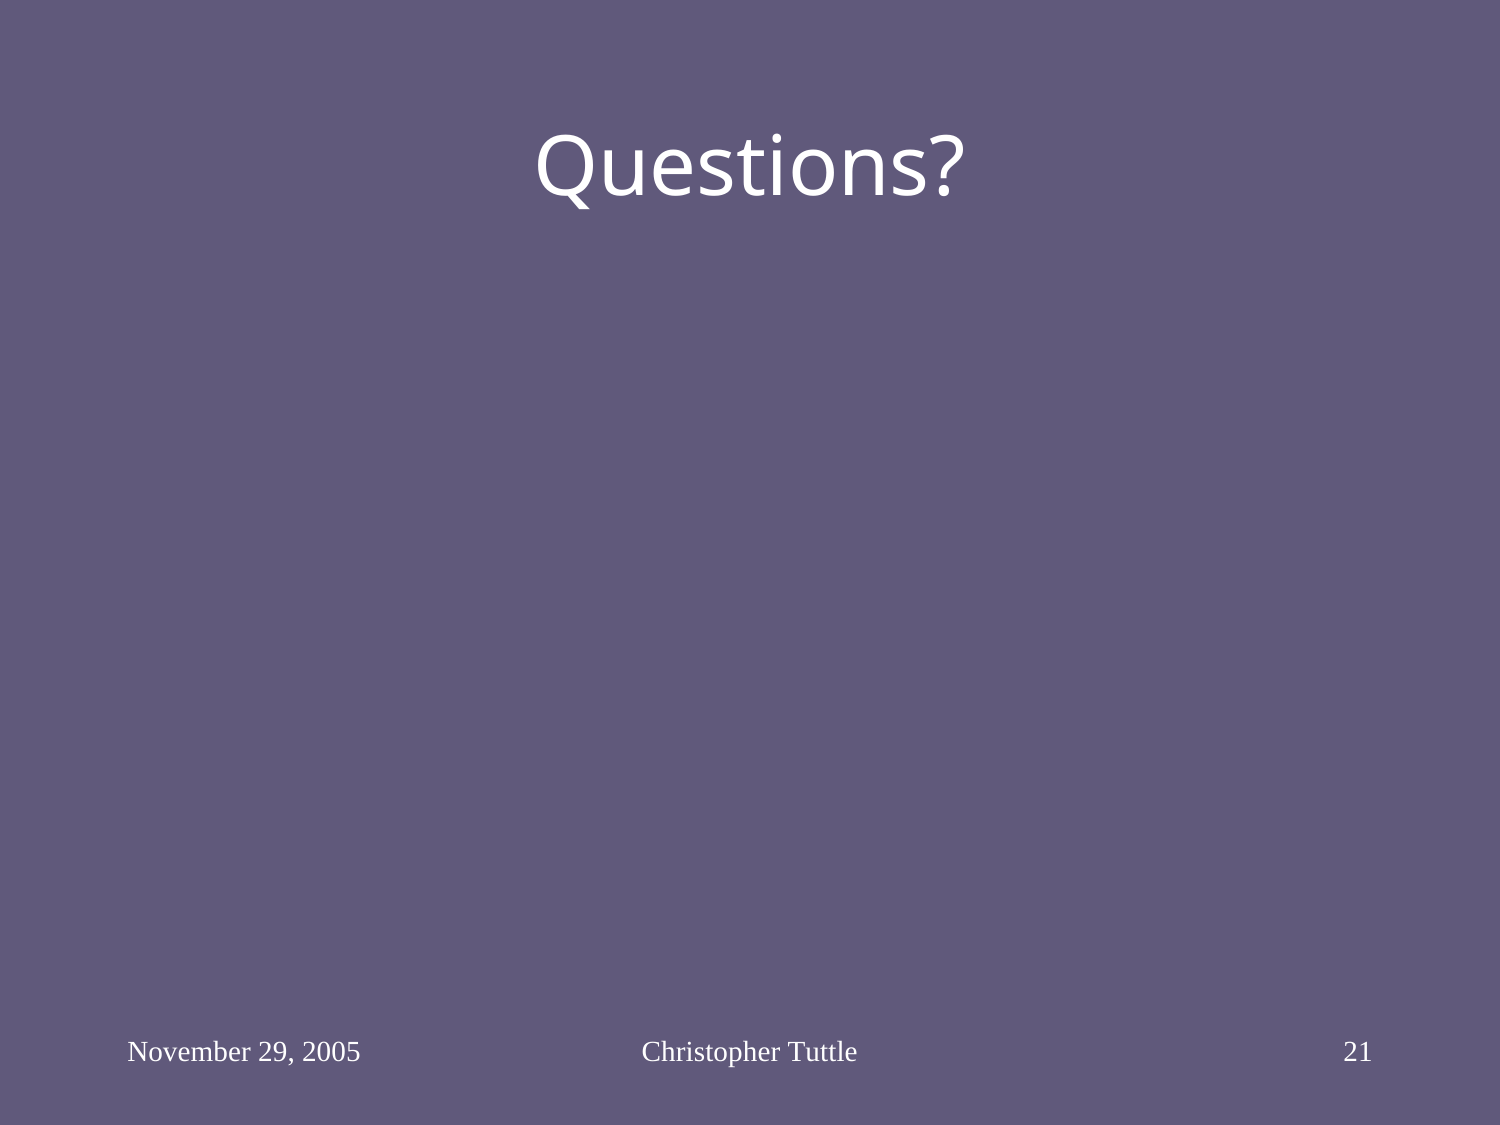

# Questions?
November 29, 2005
Christopher Tuttle
21